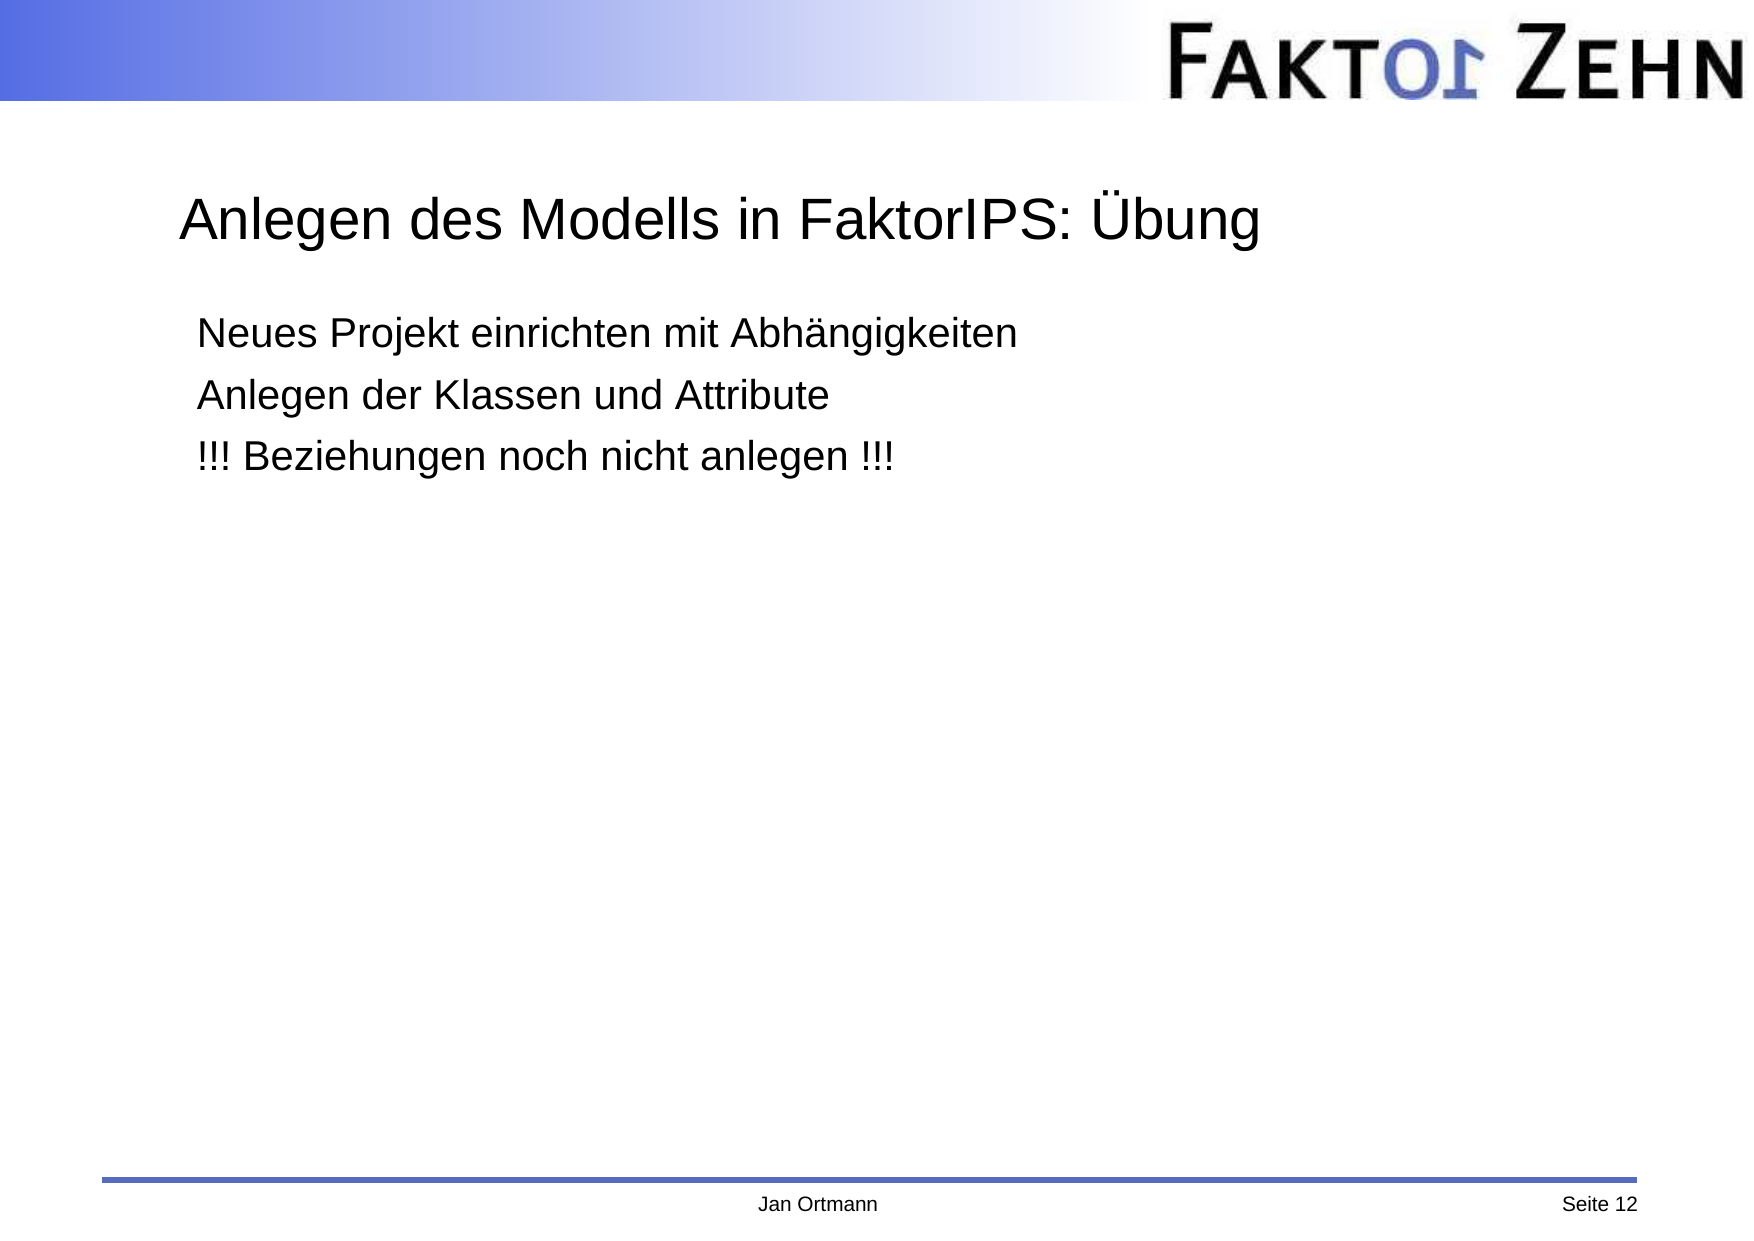

# Anlegen des Modells in FaktorIPS: Übung
Neues Projekt einrichten mit Abhängigkeiten
Anlegen der Klassen und Attribute
!!! Beziehungen noch nicht anlegen !!!